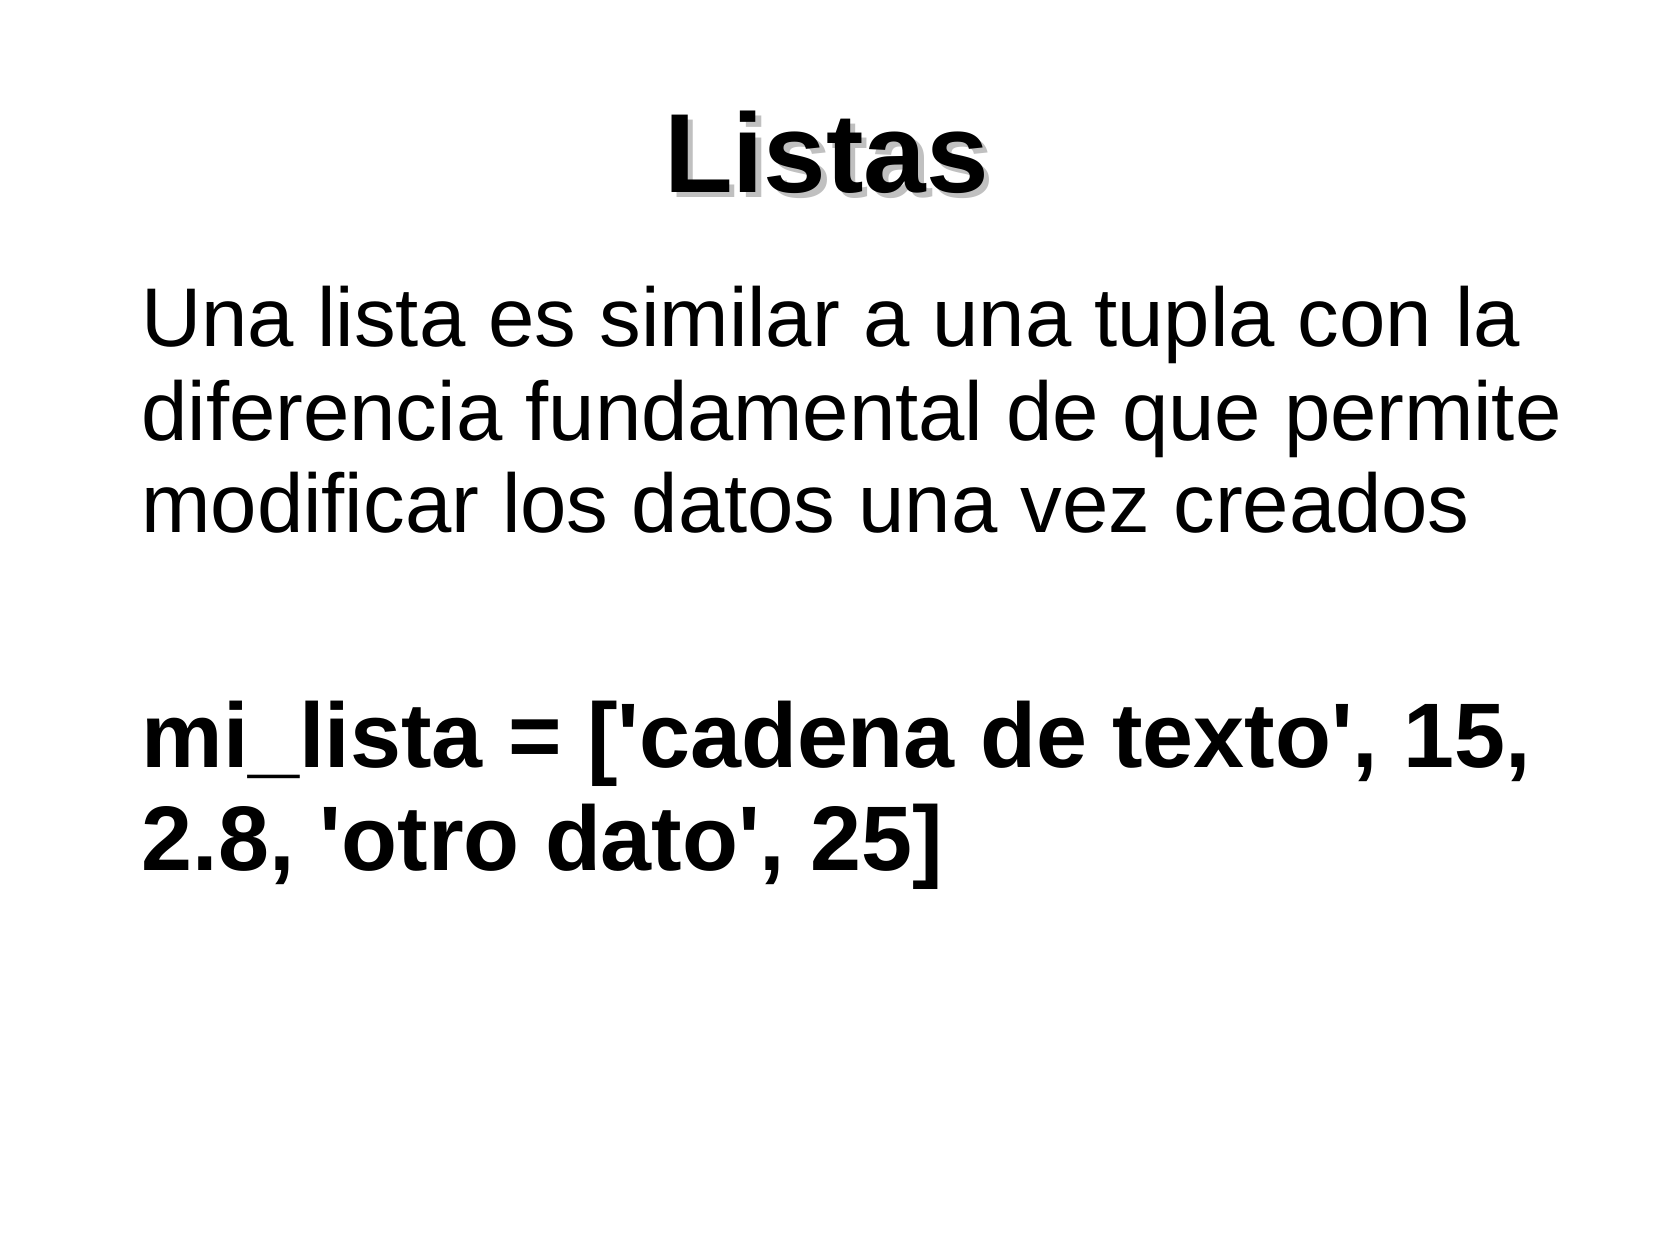

# Listas
Una lista es similar a una tupla con la diferencia fundamental de que permite modificar los datos una vez creados
mi_lista = ['cadena de texto', 15, 2.8, 'otro dato', 25]